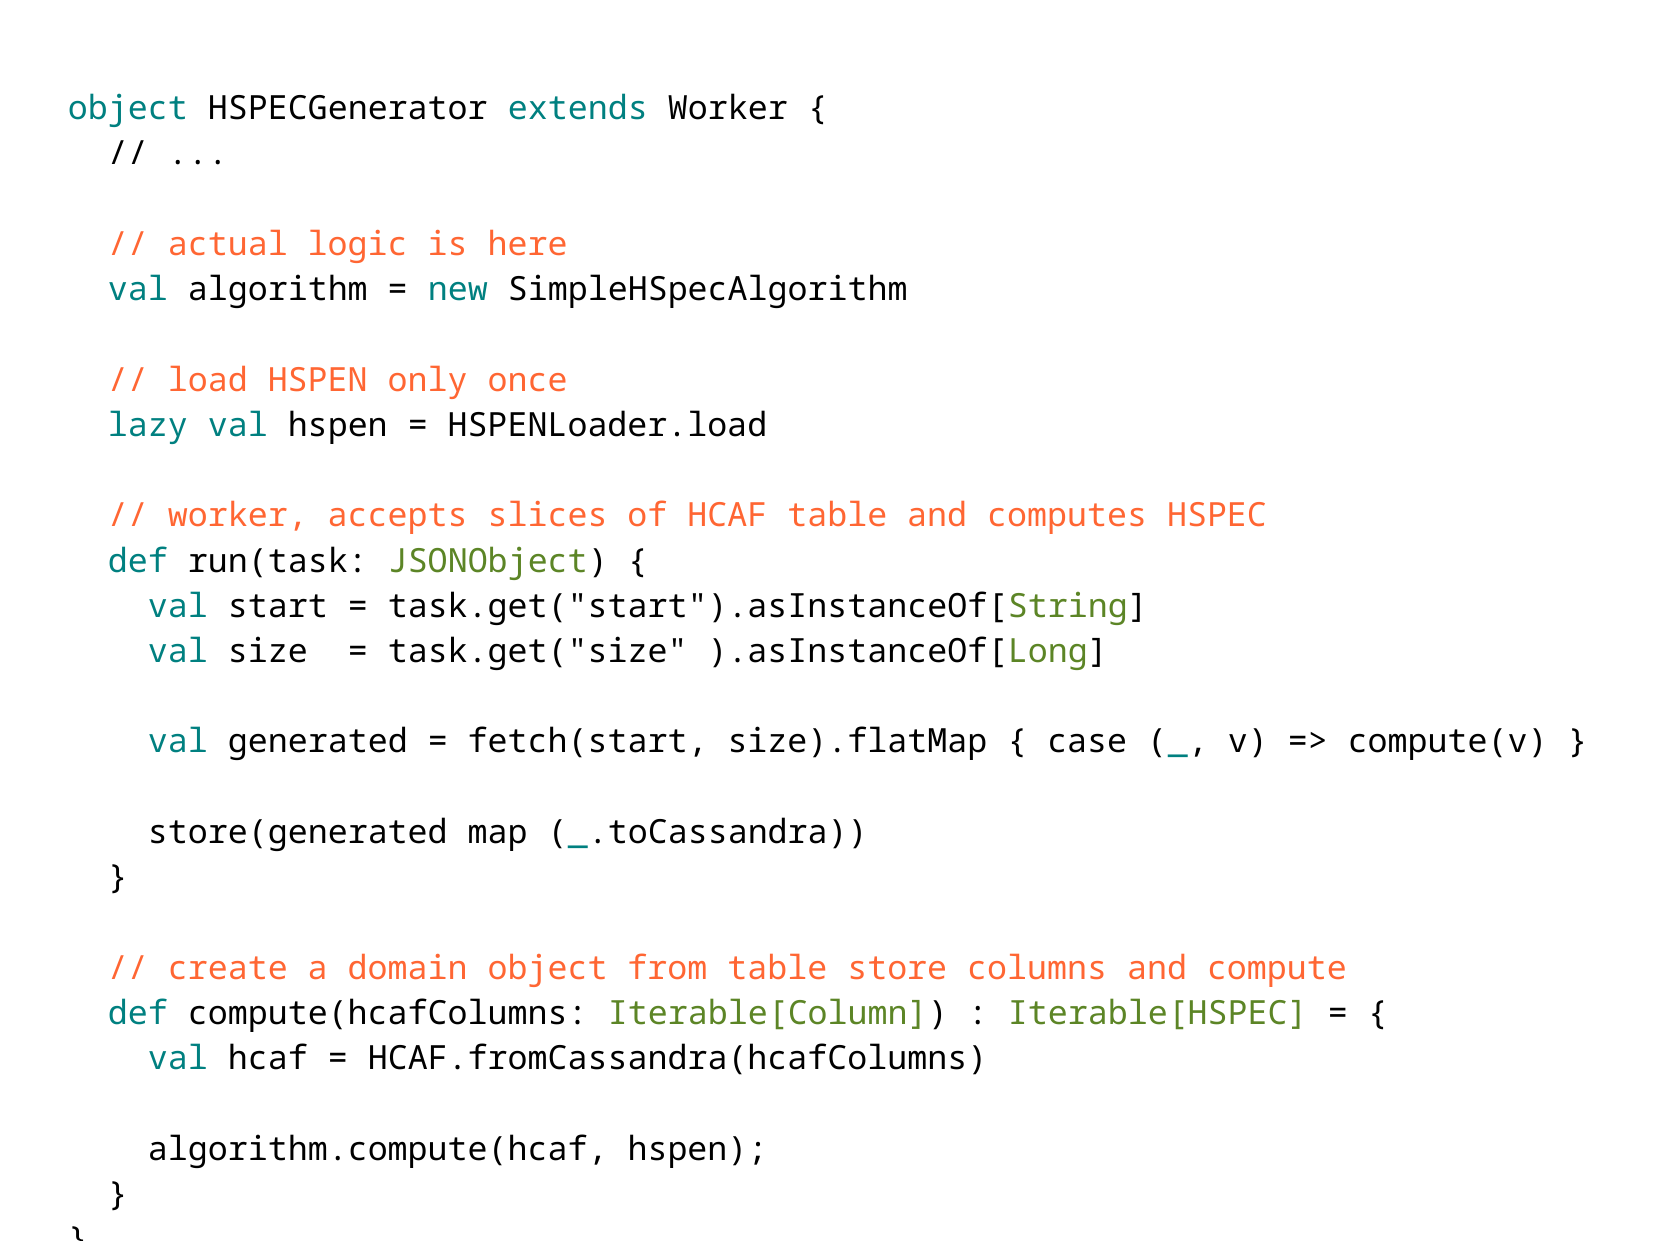

object HSPECGenerator extends Worker {
 // ...
 // actual logic is here
 val algorithm = new SimpleHSpecAlgorithm
 // load HSPEN only once
 lazy val hspen = HSPENLoader.load
 // worker, accepts slices of HCAF table and computes HSPEC
 def run(task: JSONObject) {
 val start = task.get("start").asInstanceOf[String]
 val size = task.get("size" ).asInstanceOf[Long]
 val generated = fetch(start, size).flatMap { case (_, v) => compute(v) }
 store(generated map (_.toCassandra))
 }
 // create a domain object from table store columns and compute
 def compute(hcafColumns: Iterable[Column]) : Iterable[HSPEC] = {
 val hcaf = HCAF.fromCassandra(hcafColumns)
 algorithm.compute(hcaf, hspen);
 }
}